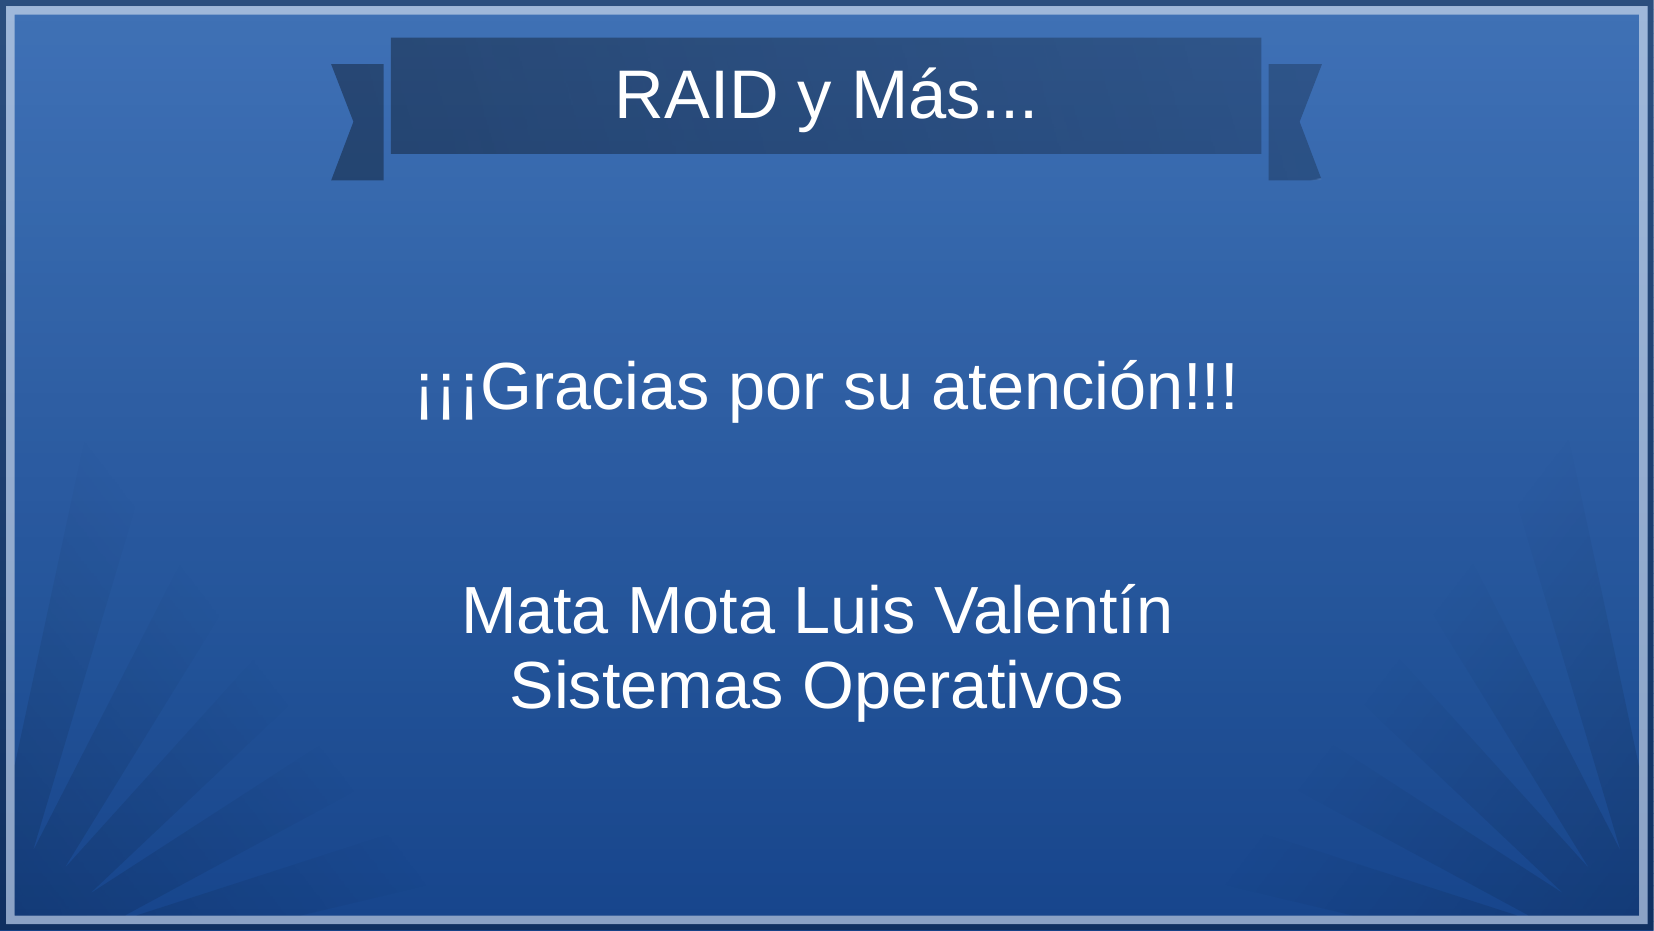

# RAID y Más...
¡¡¡Gracias por su atención!!!
Mata Mota Luis Valentín
Sistemas Operativos